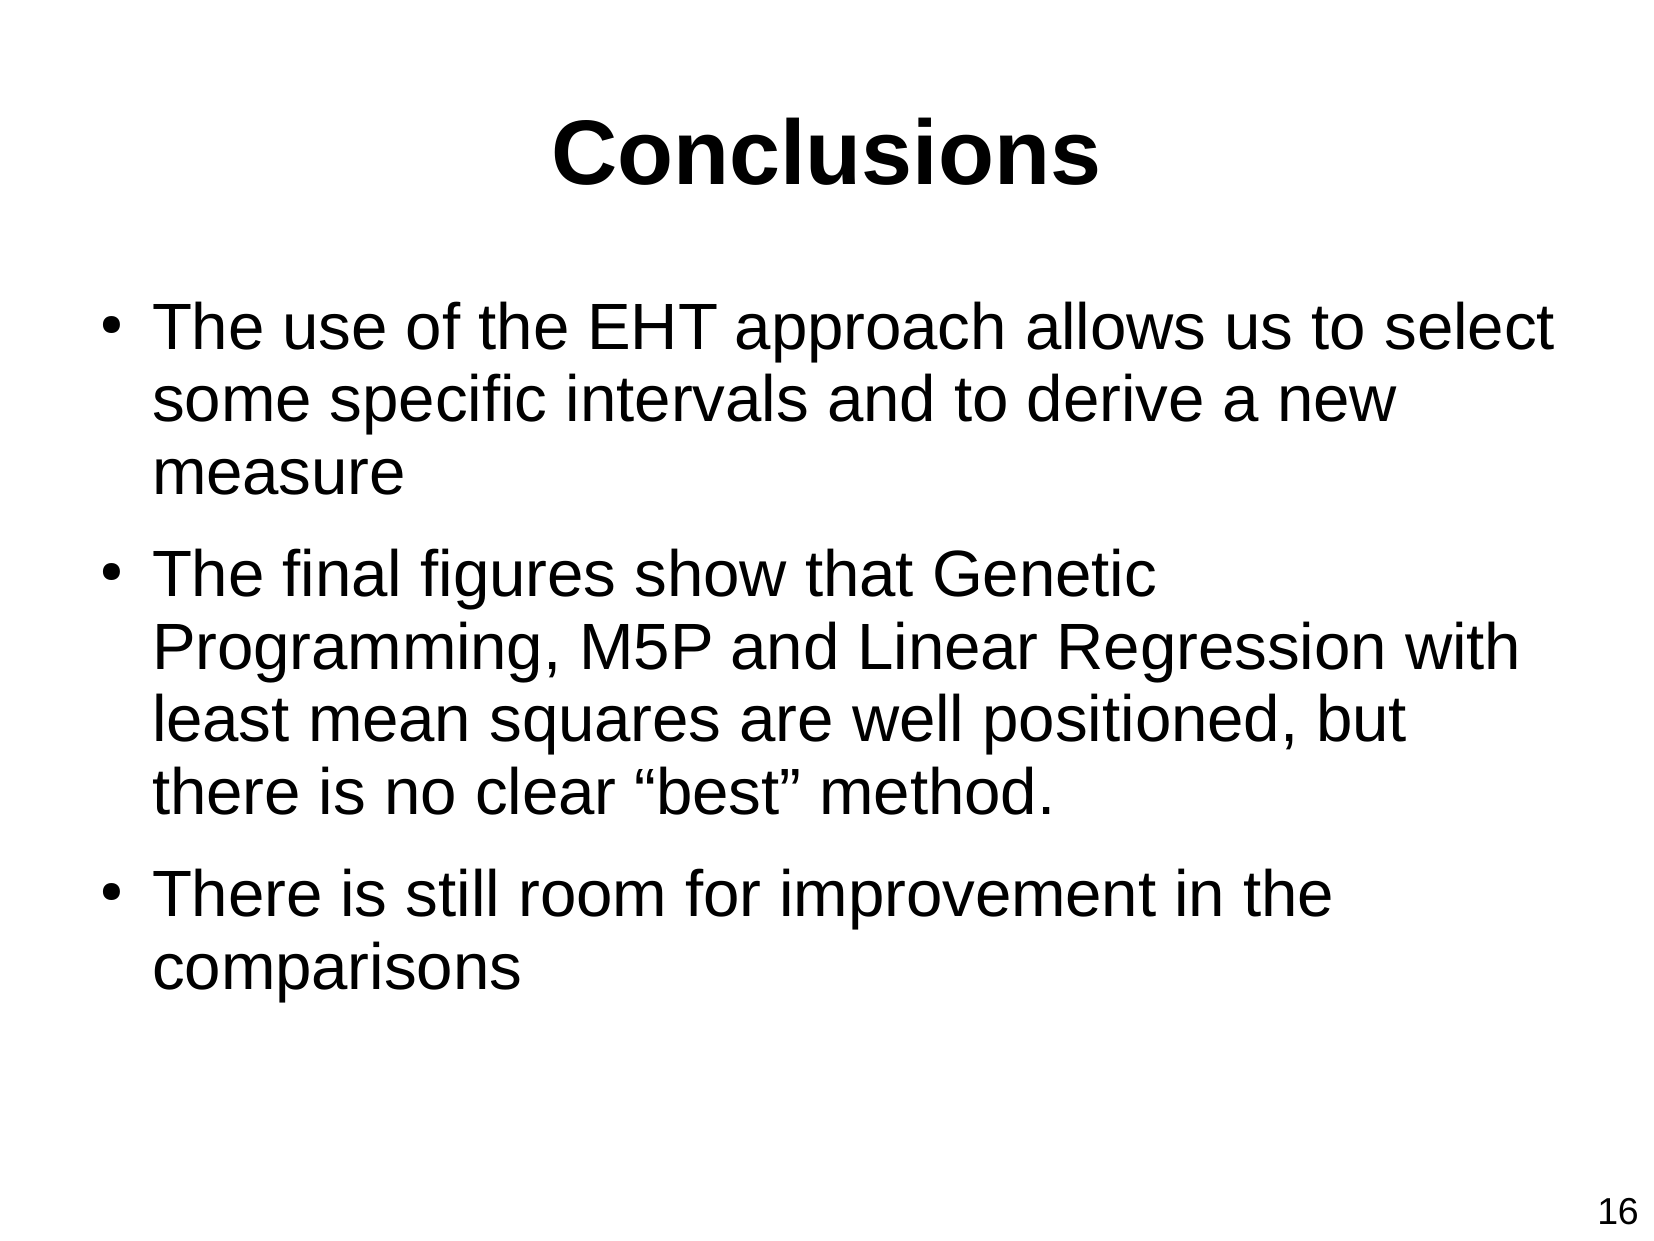

# Conclusions
The use of the EHT approach allows us to select some specific intervals and to derive a new measure
The final figures show that Genetic Programming, M5P and Linear Regression with least mean squares are well positioned, but there is no clear “best” method.
There is still room for improvement in the comparisons